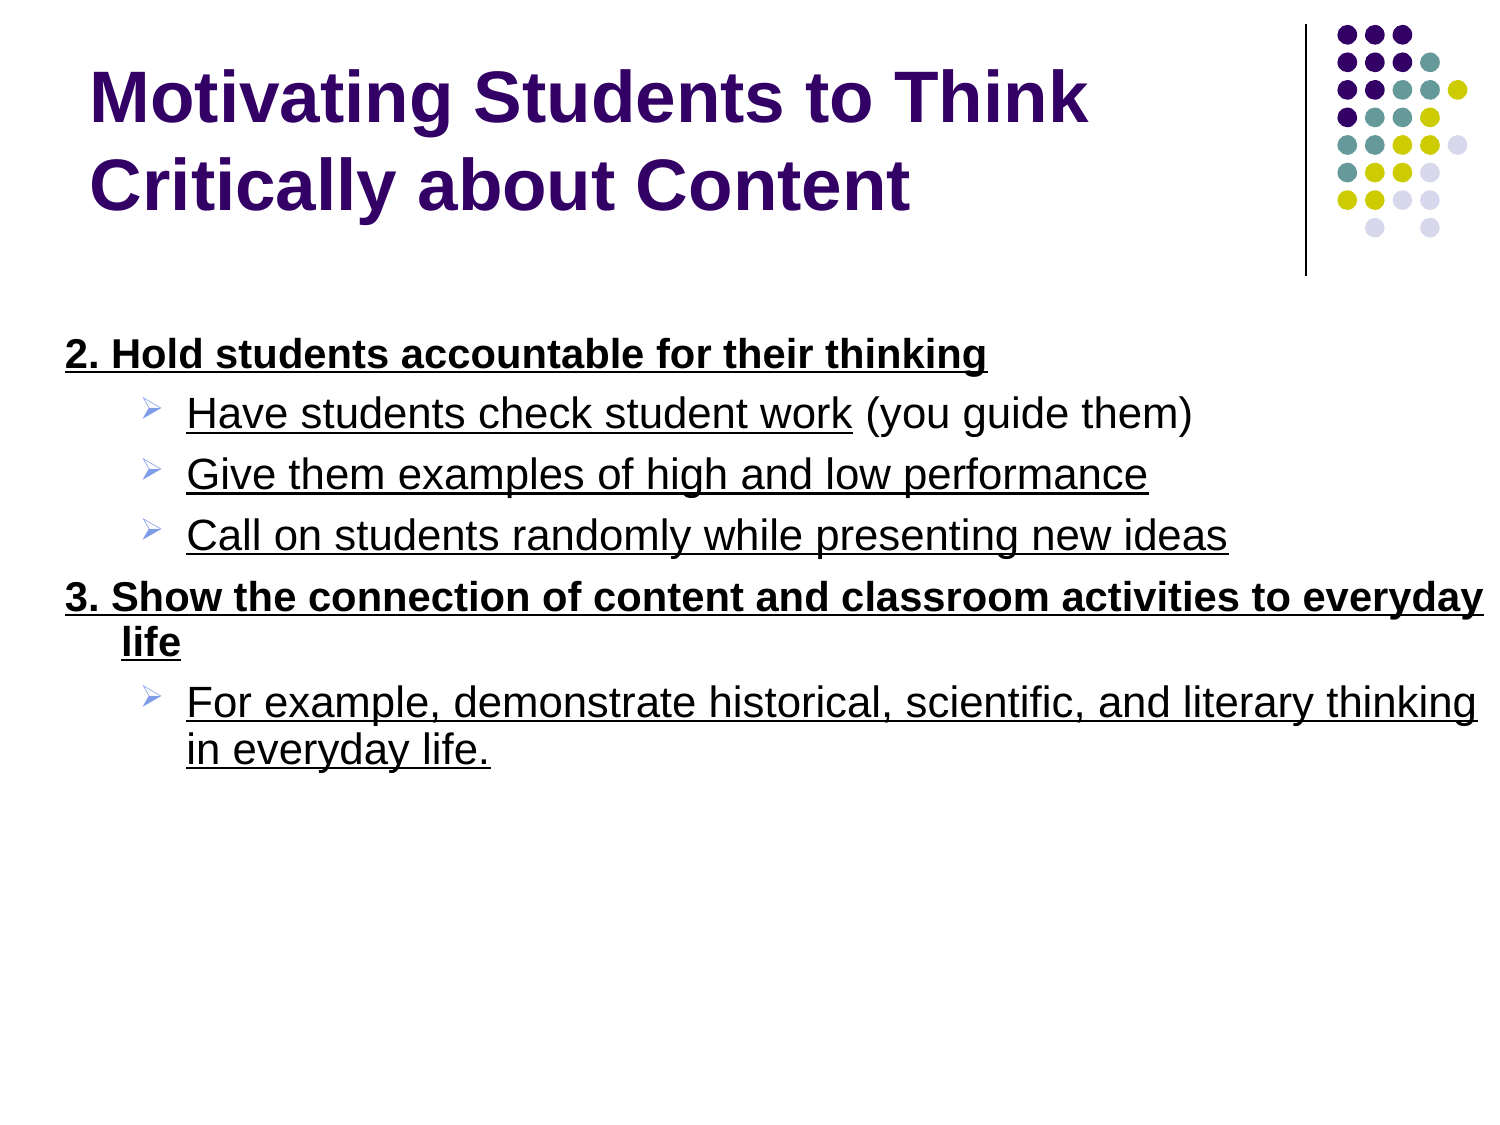

# Motivating Students to Think Critically about Content
2. Hold students accountable for their thinking
Have students check student work (you guide them)
Give them examples of high and low performance
Call on students randomly while presenting new ideas
3. Show the connection of content and classroom activities to everyday life
For example, demonstrate historical, scientific, and literary thinking in everyday life.